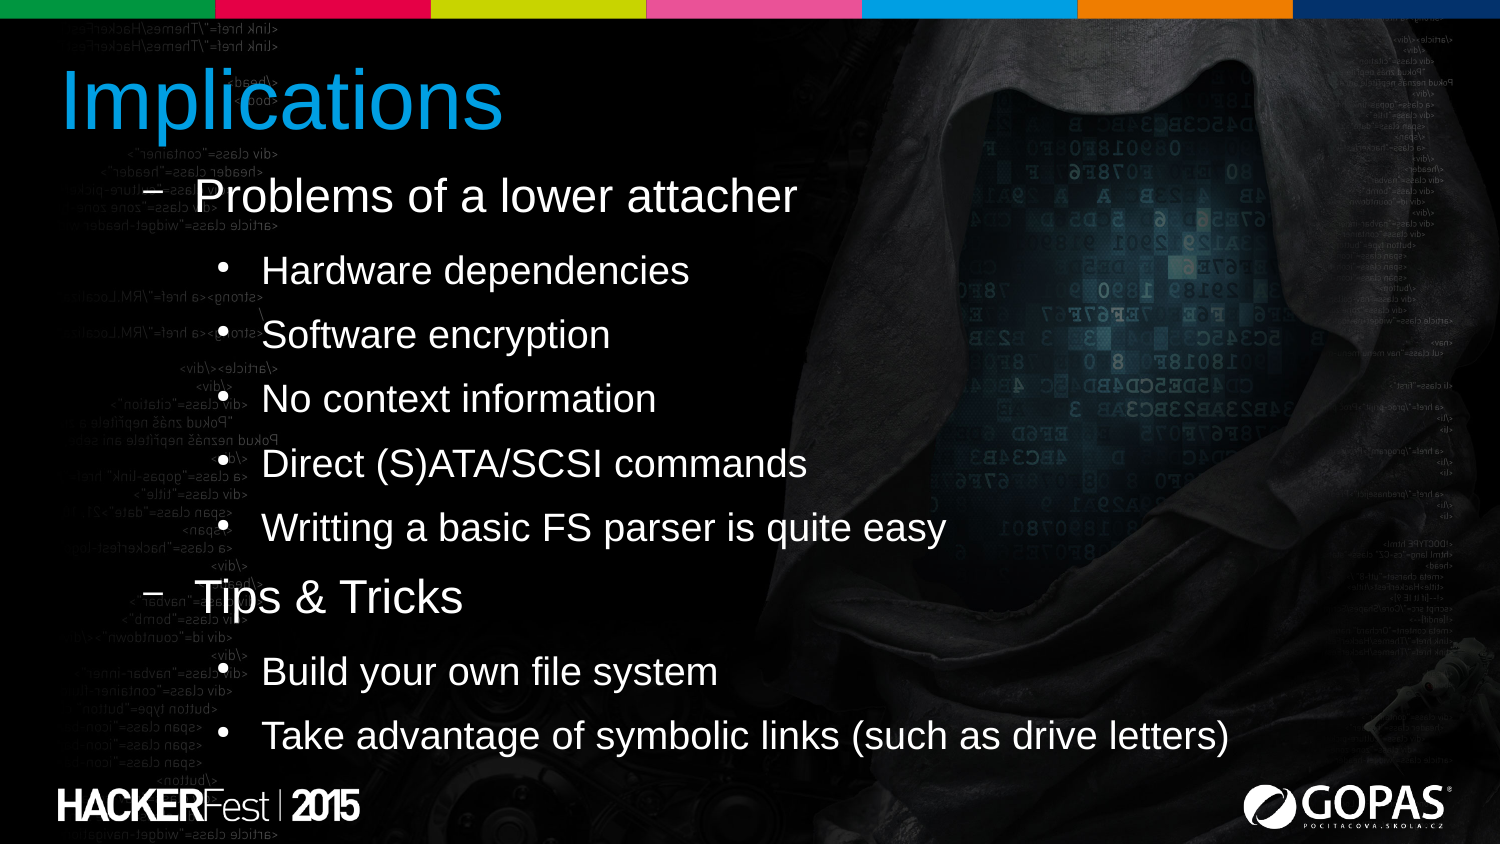

# Implications
Problems of a lower attacher
Hardware dependencies
Software encryption
No context information
Direct (S)ATA/SCSI commands
Writting a basic FS parser is quite easy
Tips & Tricks
Build your own file system
Take advantage of symbolic links (such as drive letters)